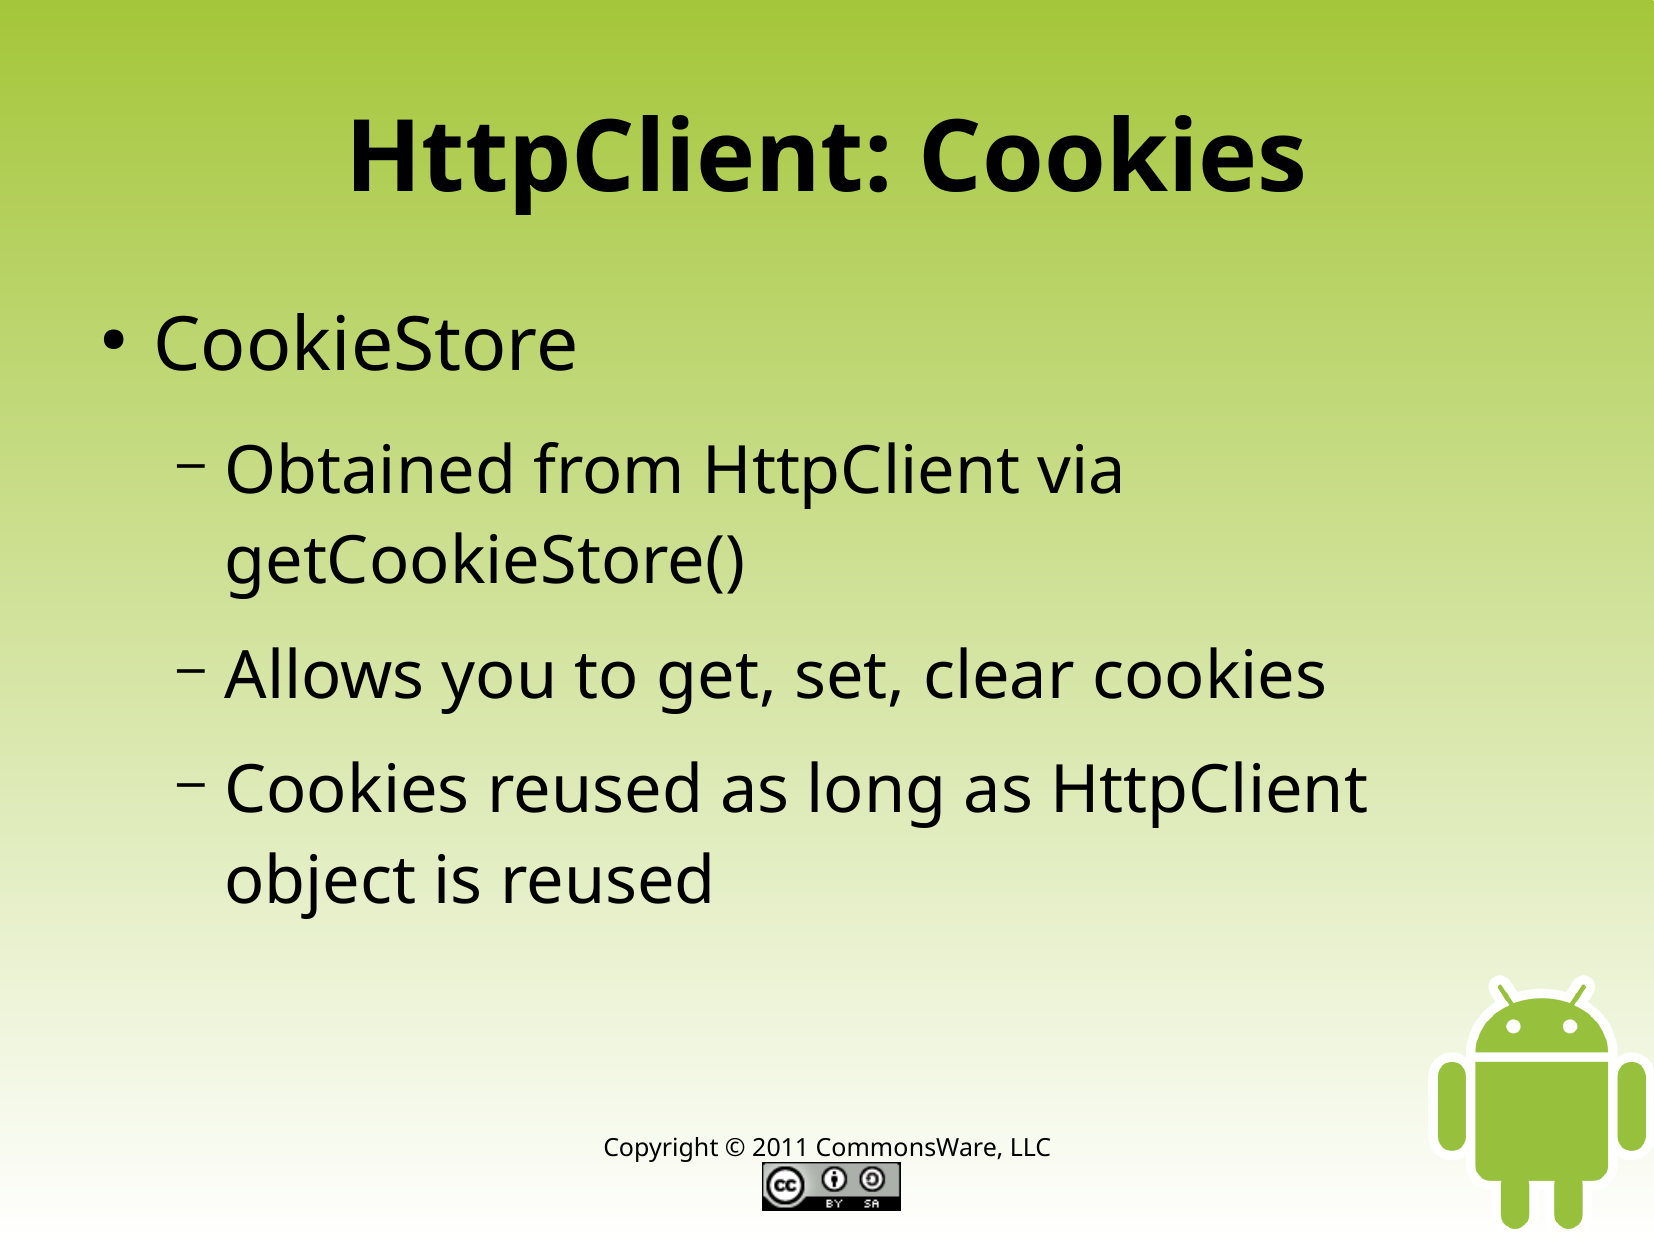

# HttpClient: Cookies
CookieStore
Obtained from HttpClient via getCookieStore()
Allows you to get, set, clear cookies
Cookies reused as long as HttpClient object is reused